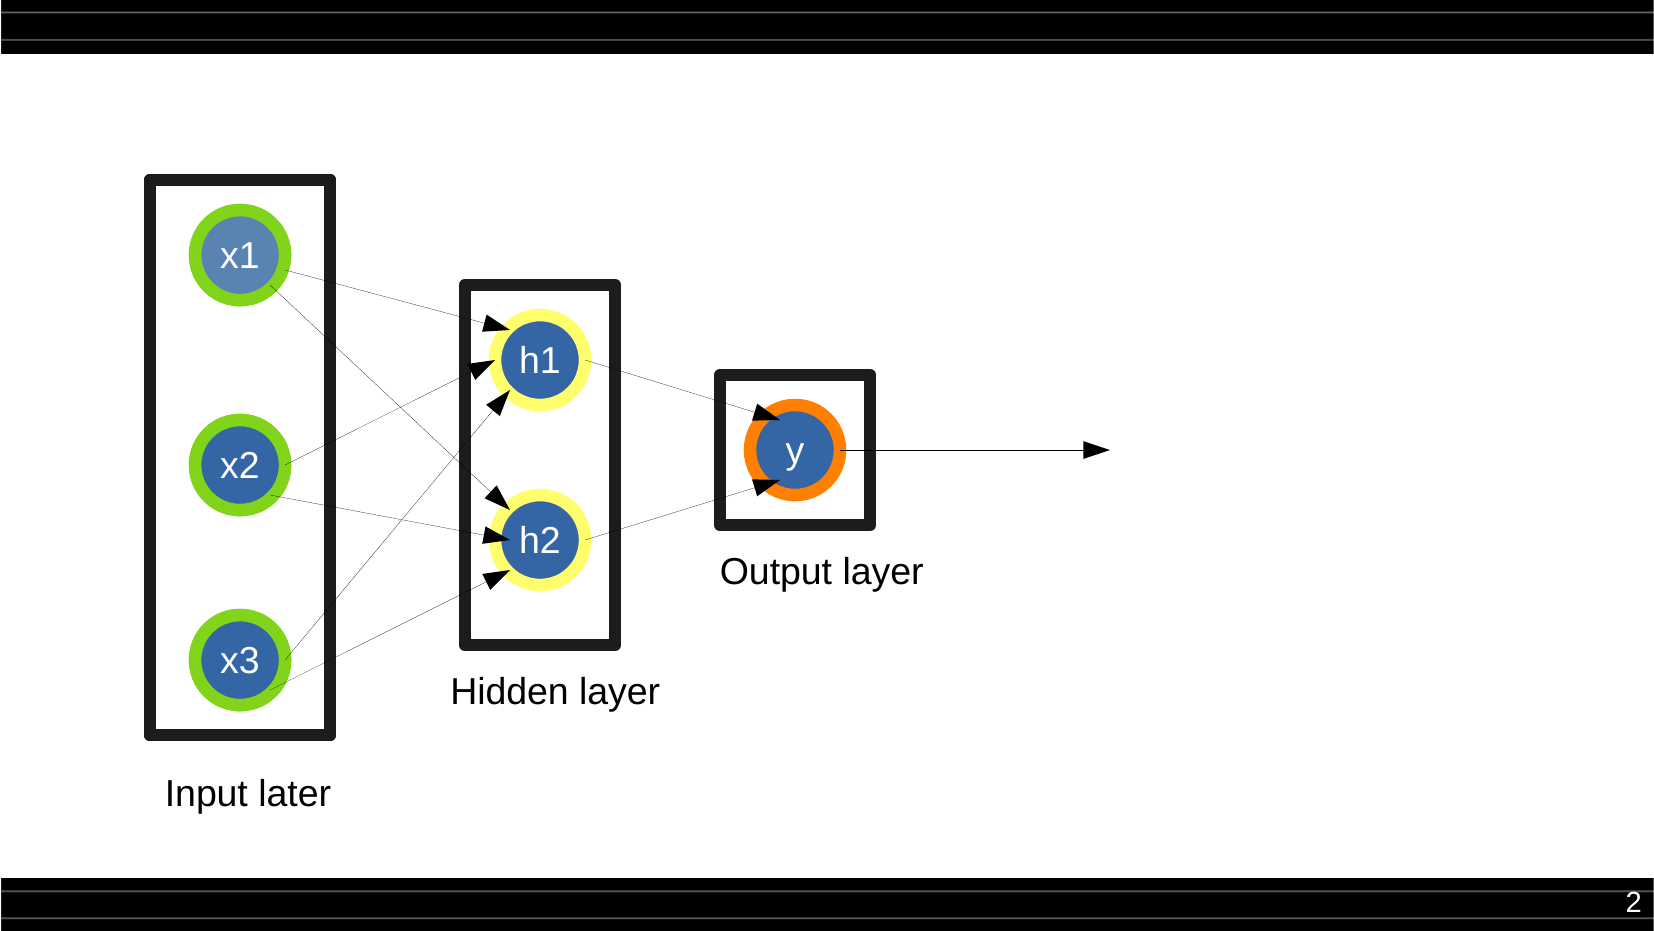

x1
x1
h1
y
x2
x2
h2
Output layer
x3
x3
Hidden layer
Input later